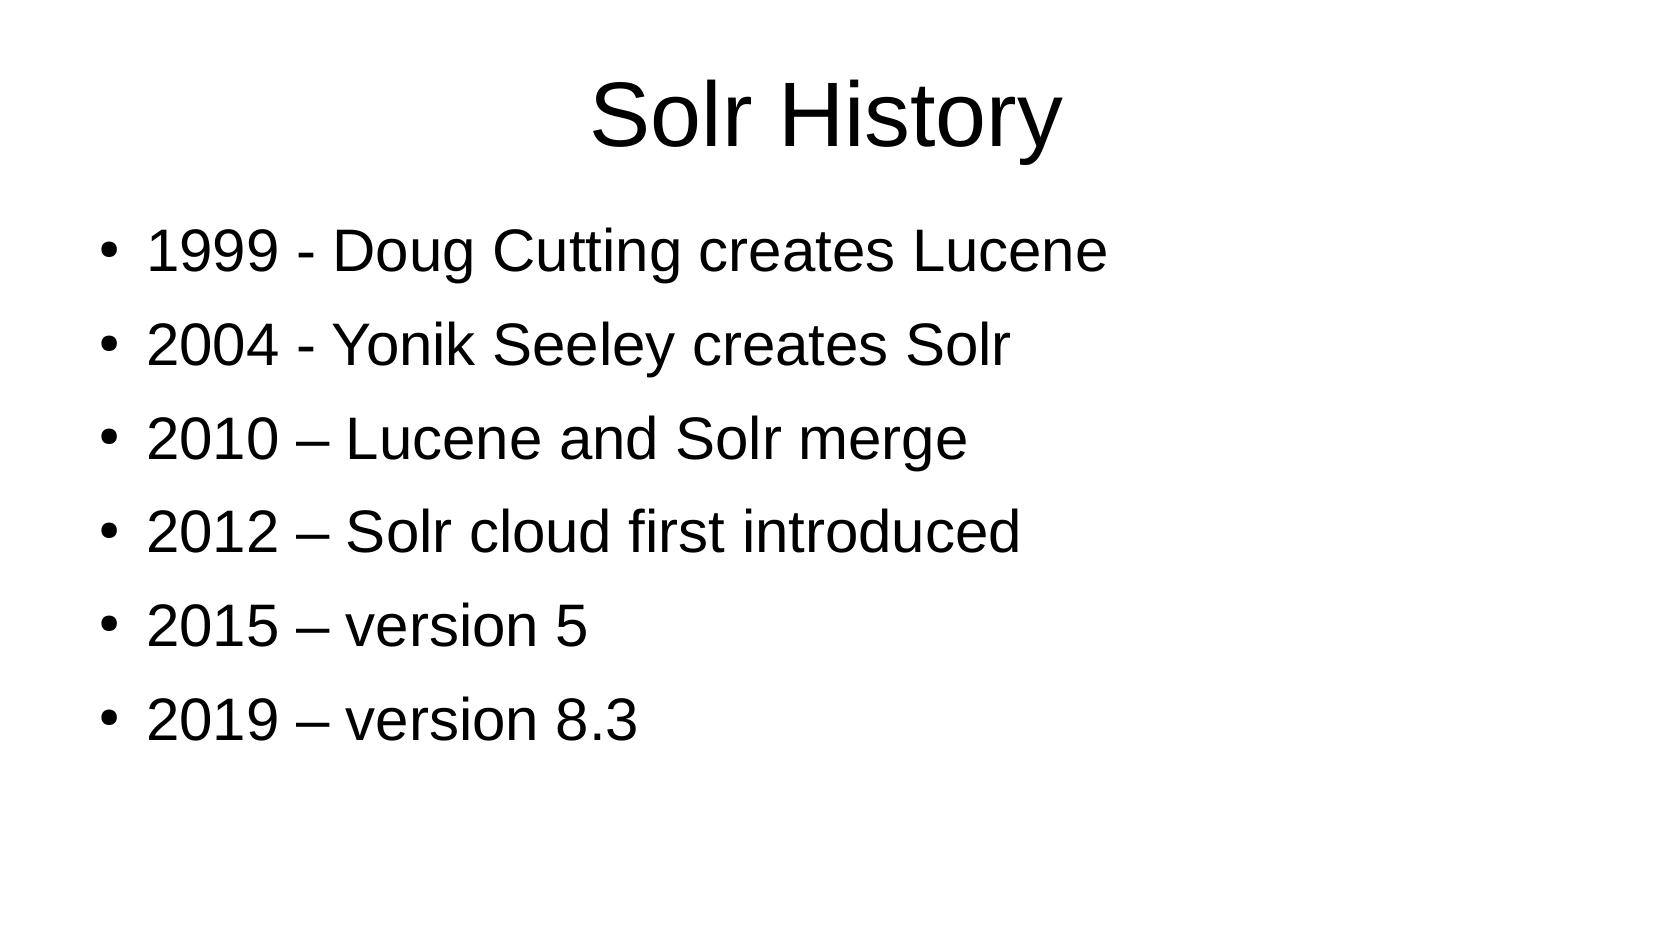

# Solr History
1999 - Doug Cutting creates Lucene
2004 - Yonik Seeley creates Solr
2010 – Lucene and Solr merge
2012 – Solr cloud first introduced
2015 – version 5
2019 – version 8.3